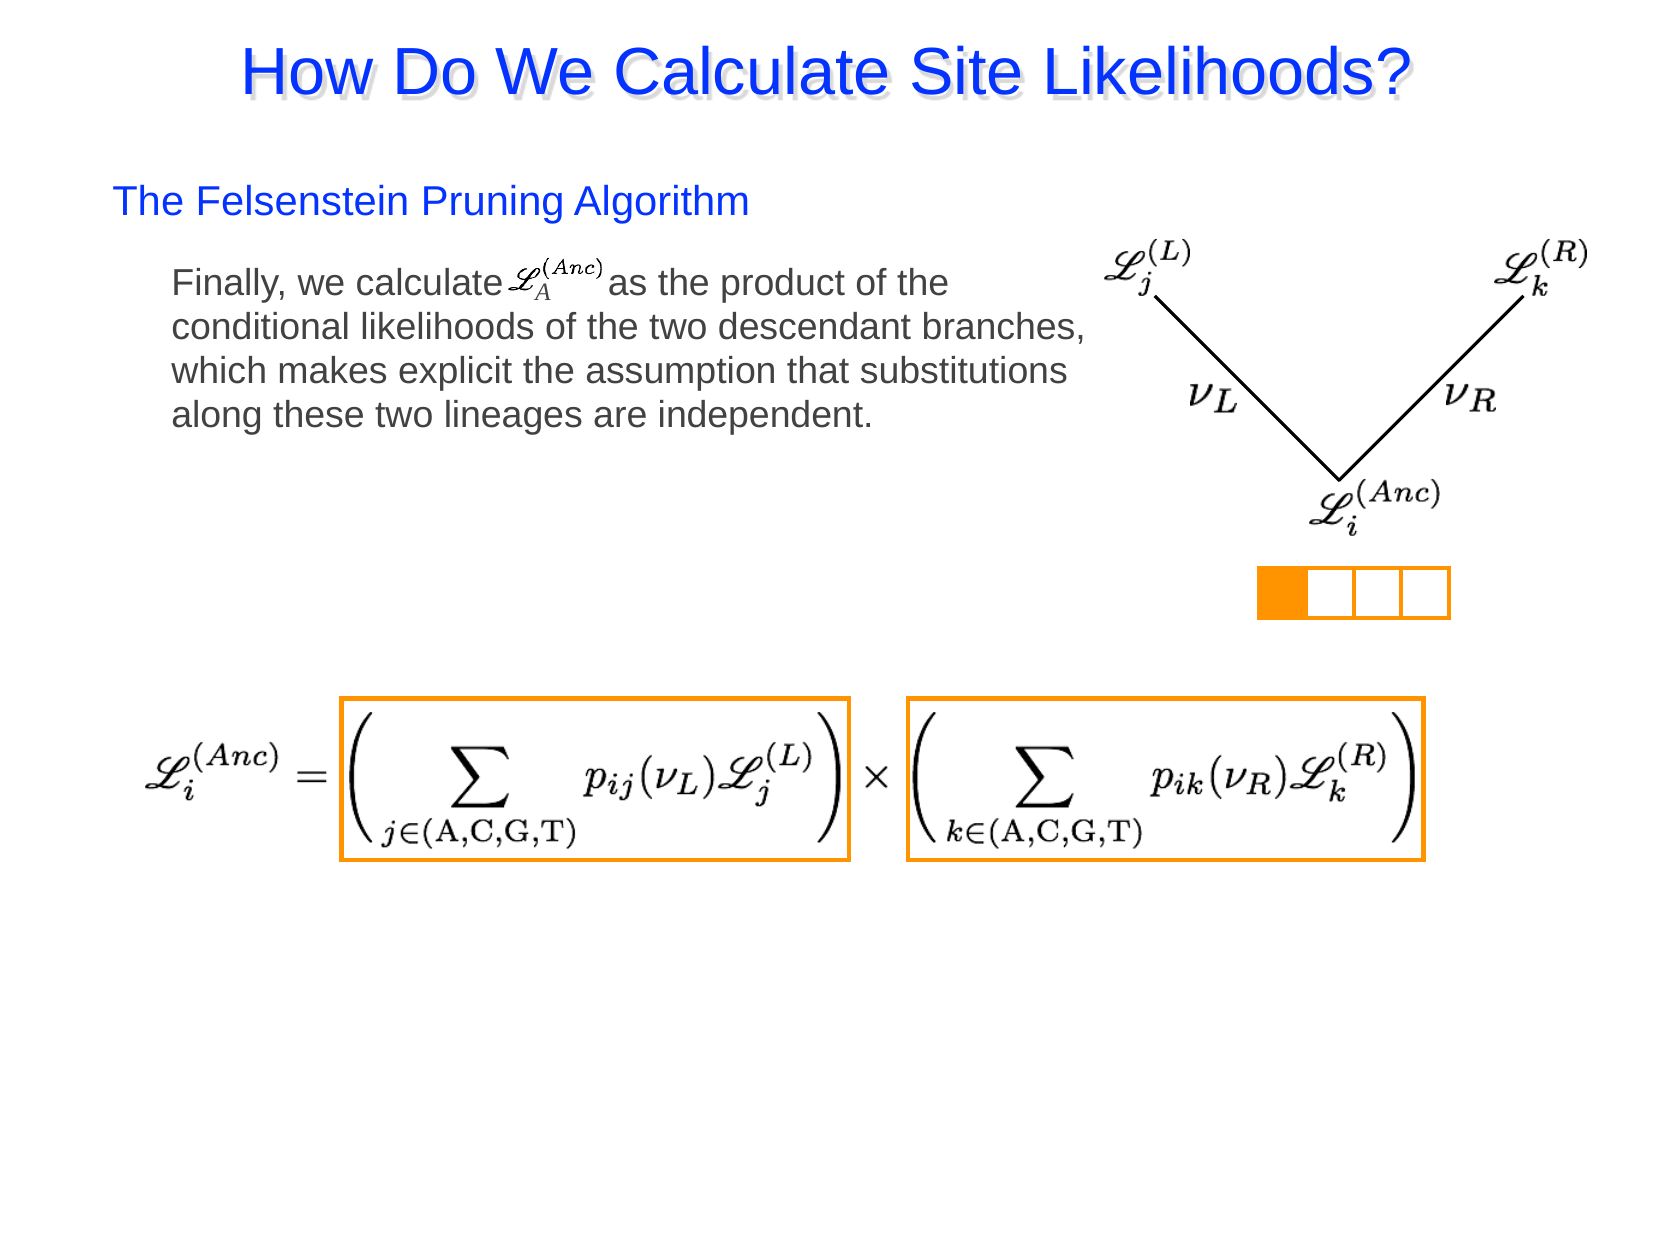

How Do We Calculate Site Likelihoods?
The Felsenstein Pruning Algorithm
Finally, we calculate as the product of the
conditional likelihoods of the two descendant branches,
which makes explicit the assumption that substitutions
along these two lineages are independent.
A